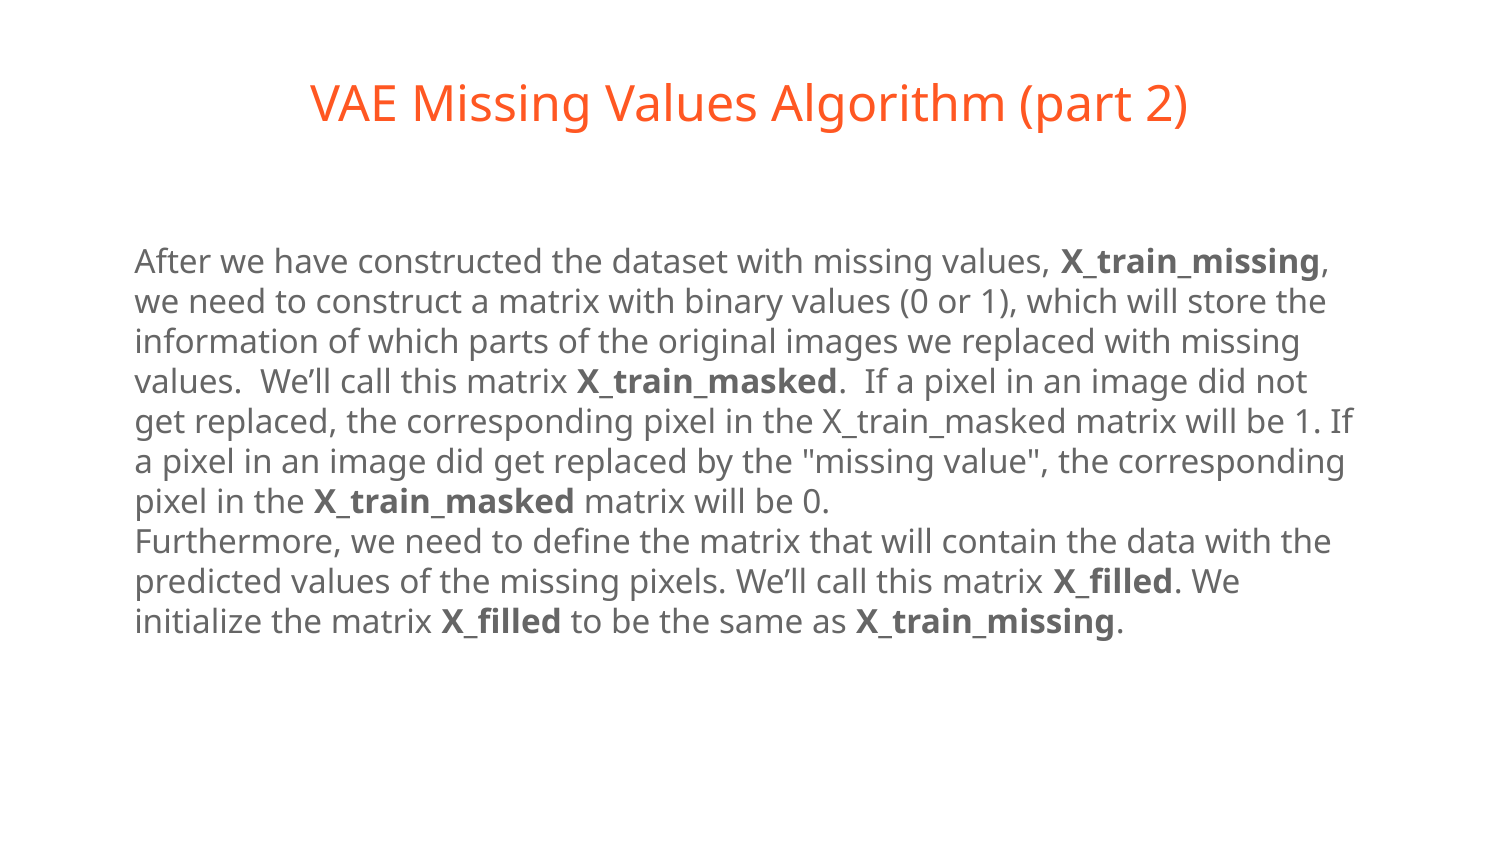

# VAE Missing Values Algorithm (part 2)
After we have constructed the dataset with missing values, X_train_missing, we need to construct a matrix with binary values (0 or 1), which will store the information of which parts of the original images we replaced with missing values. We’ll call this matrix X_train_masked. If a pixel in an image did not get replaced, the corresponding pixel in the X_train_masked matrix will be 1. If a pixel in an image did get replaced by the "missing value", the corresponding pixel in the X_train_masked matrix will be 0.
Furthermore, we need to define the matrix that will contain the data with the predicted values of the missing pixels. We’ll call this matrix X_filled. We initialize the matrix X_filled to be the same as X_train_missing.